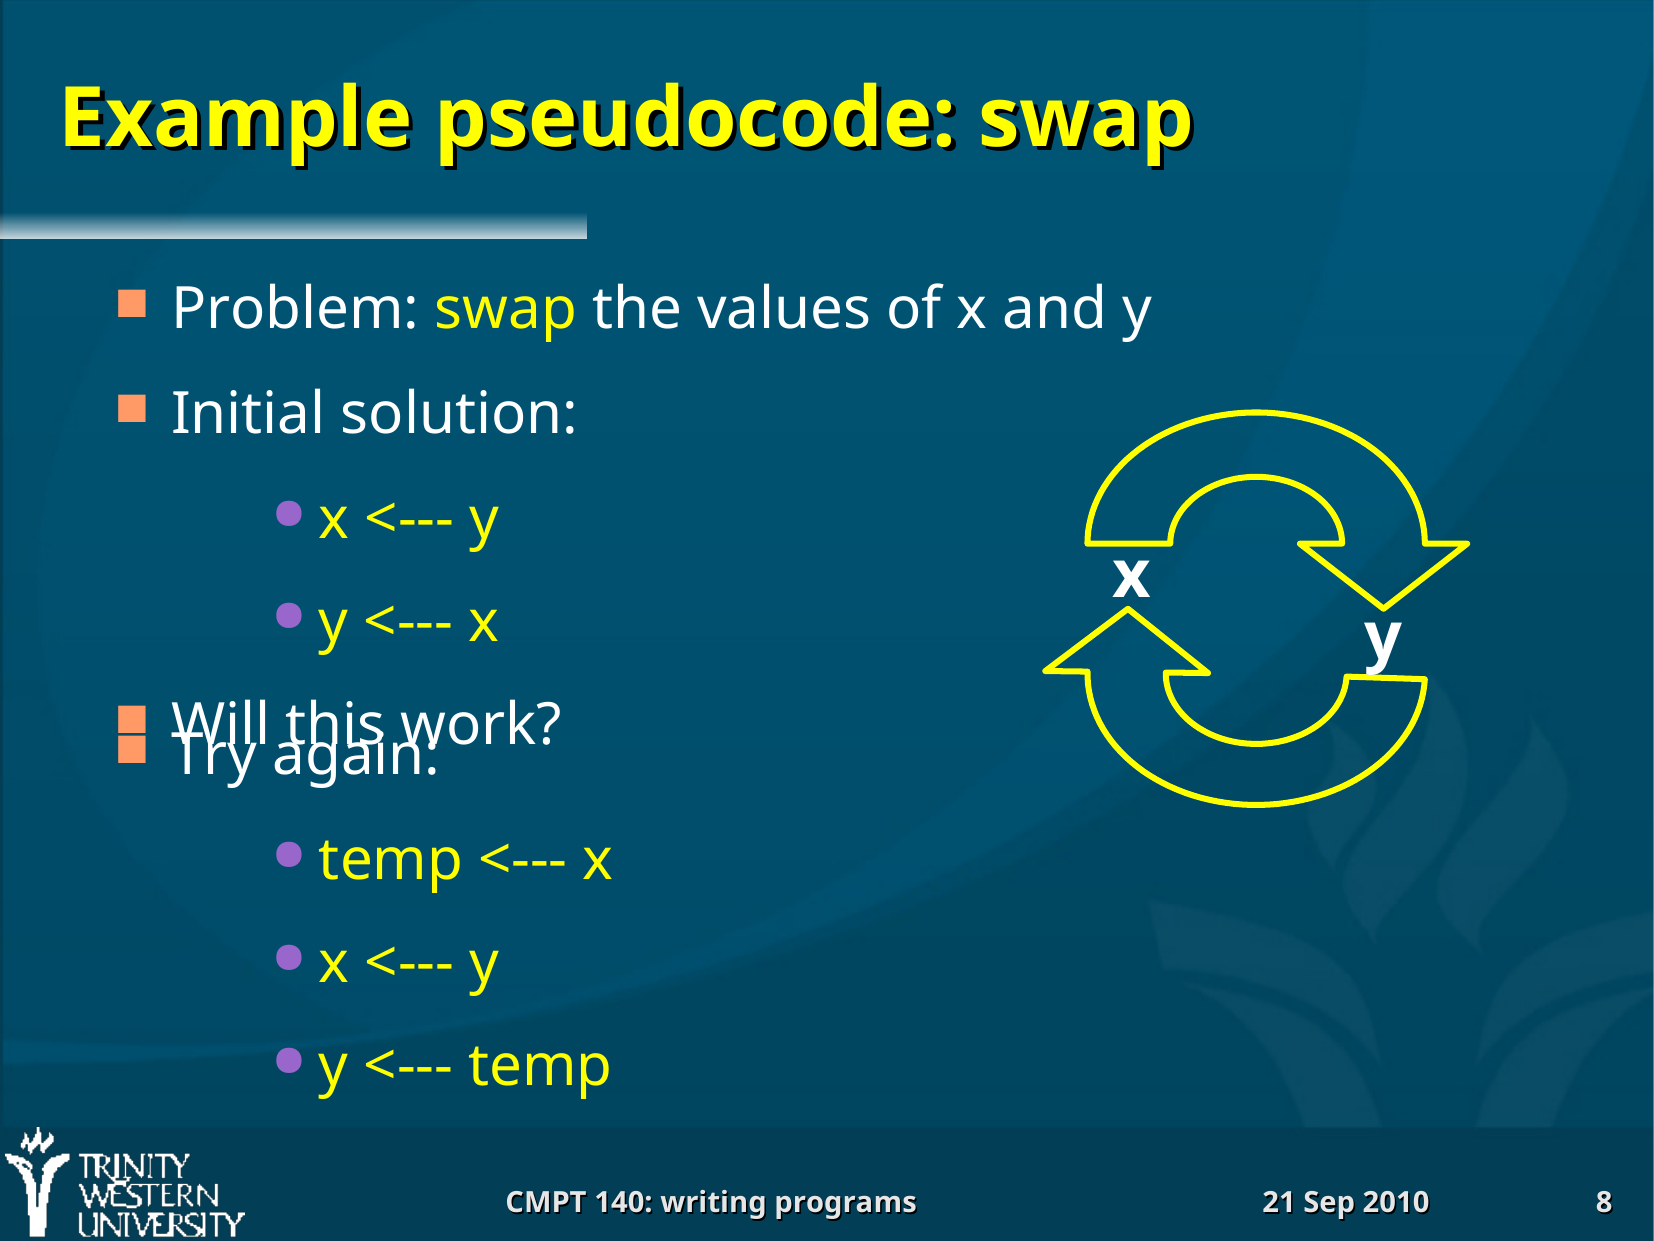

# Example pseudocode: swap
Problem: swap the values of x and y
Initial solution:
x <--- y
y <--- x
Will this work?
x
y
Try again:
temp <--- x
x <--- y
y <--- temp
CMPT 140: writing programs
21 Sep 2010
8